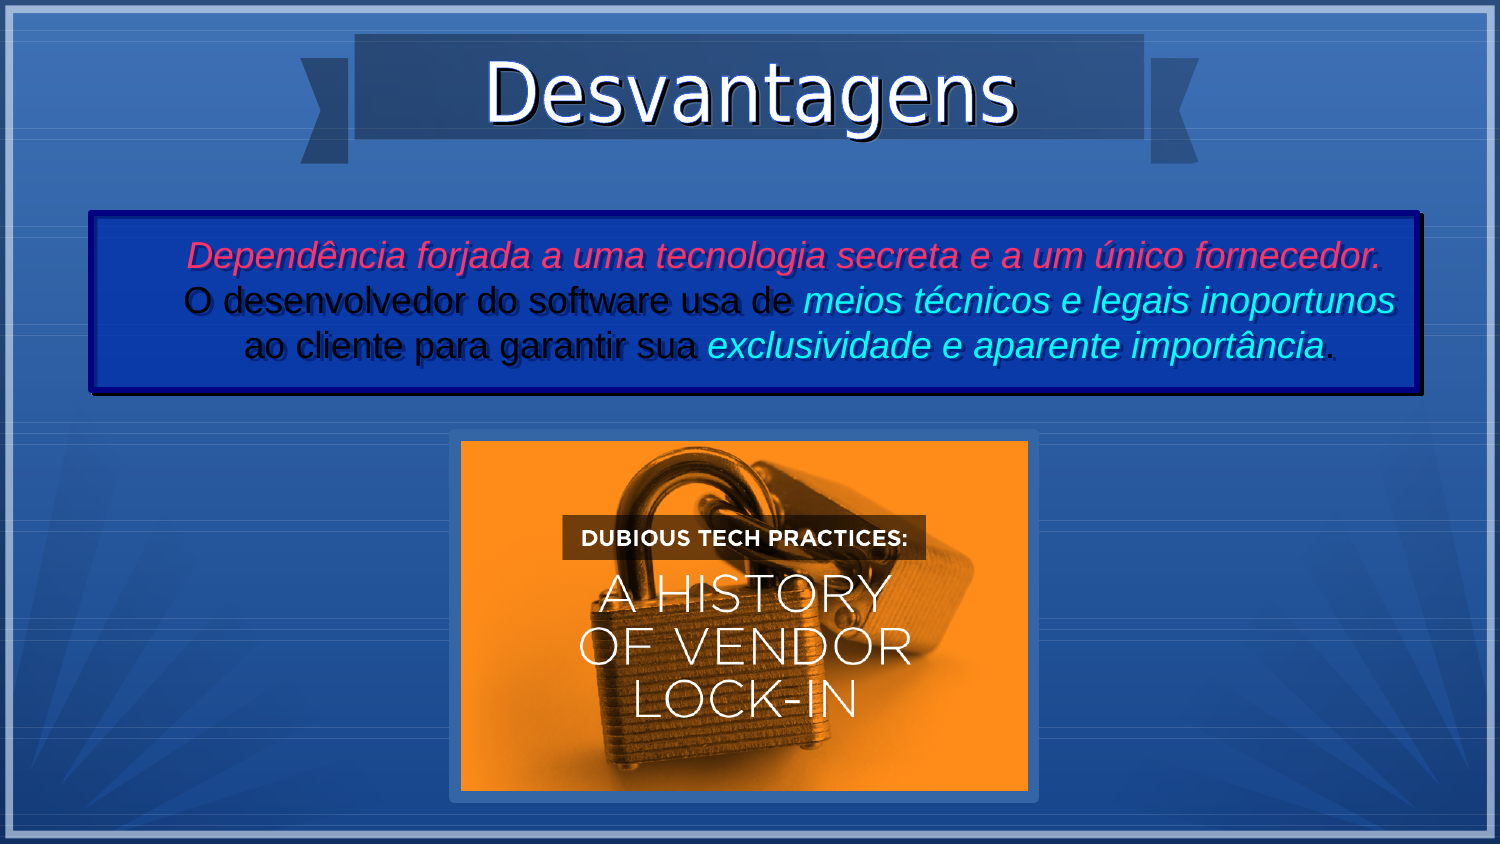

# Desvantagens
Dependência forjada a uma tecnologia secreta e a um único fornecedor. O desenvolvedor do software usa de meios técnicos e legais inoportunos ao cliente para garantir sua exclusividade e aparente importância.